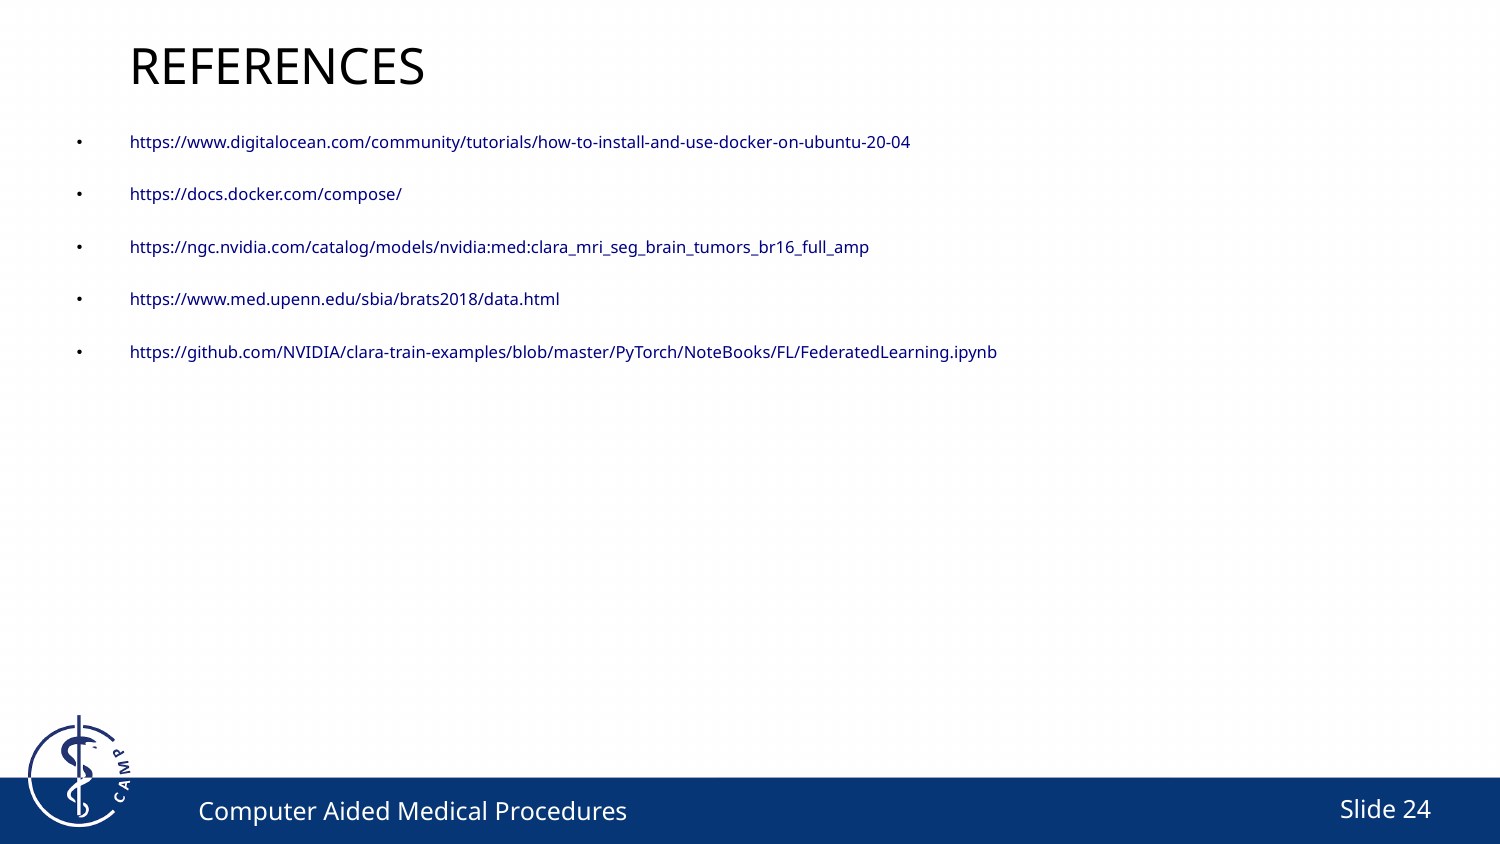

# REFERENCES
https://www.digitalocean.com/community/tutorials/how-to-install-and-use-docker-on-ubuntu-20-04
https://docs.docker.com/compose/
https://ngc.nvidia.com/catalog/models/nvidia:med:clara_mri_seg_brain_tumors_br16_full_amp
https://www.med.upenn.edu/sbia/brats2018/data.html
https://github.com/NVIDIA/clara-train-examples/blob/master/PyTorch/NoteBooks/FL/FederatedLearning.ipynb
Computer Aided Medical Procedures
Slide